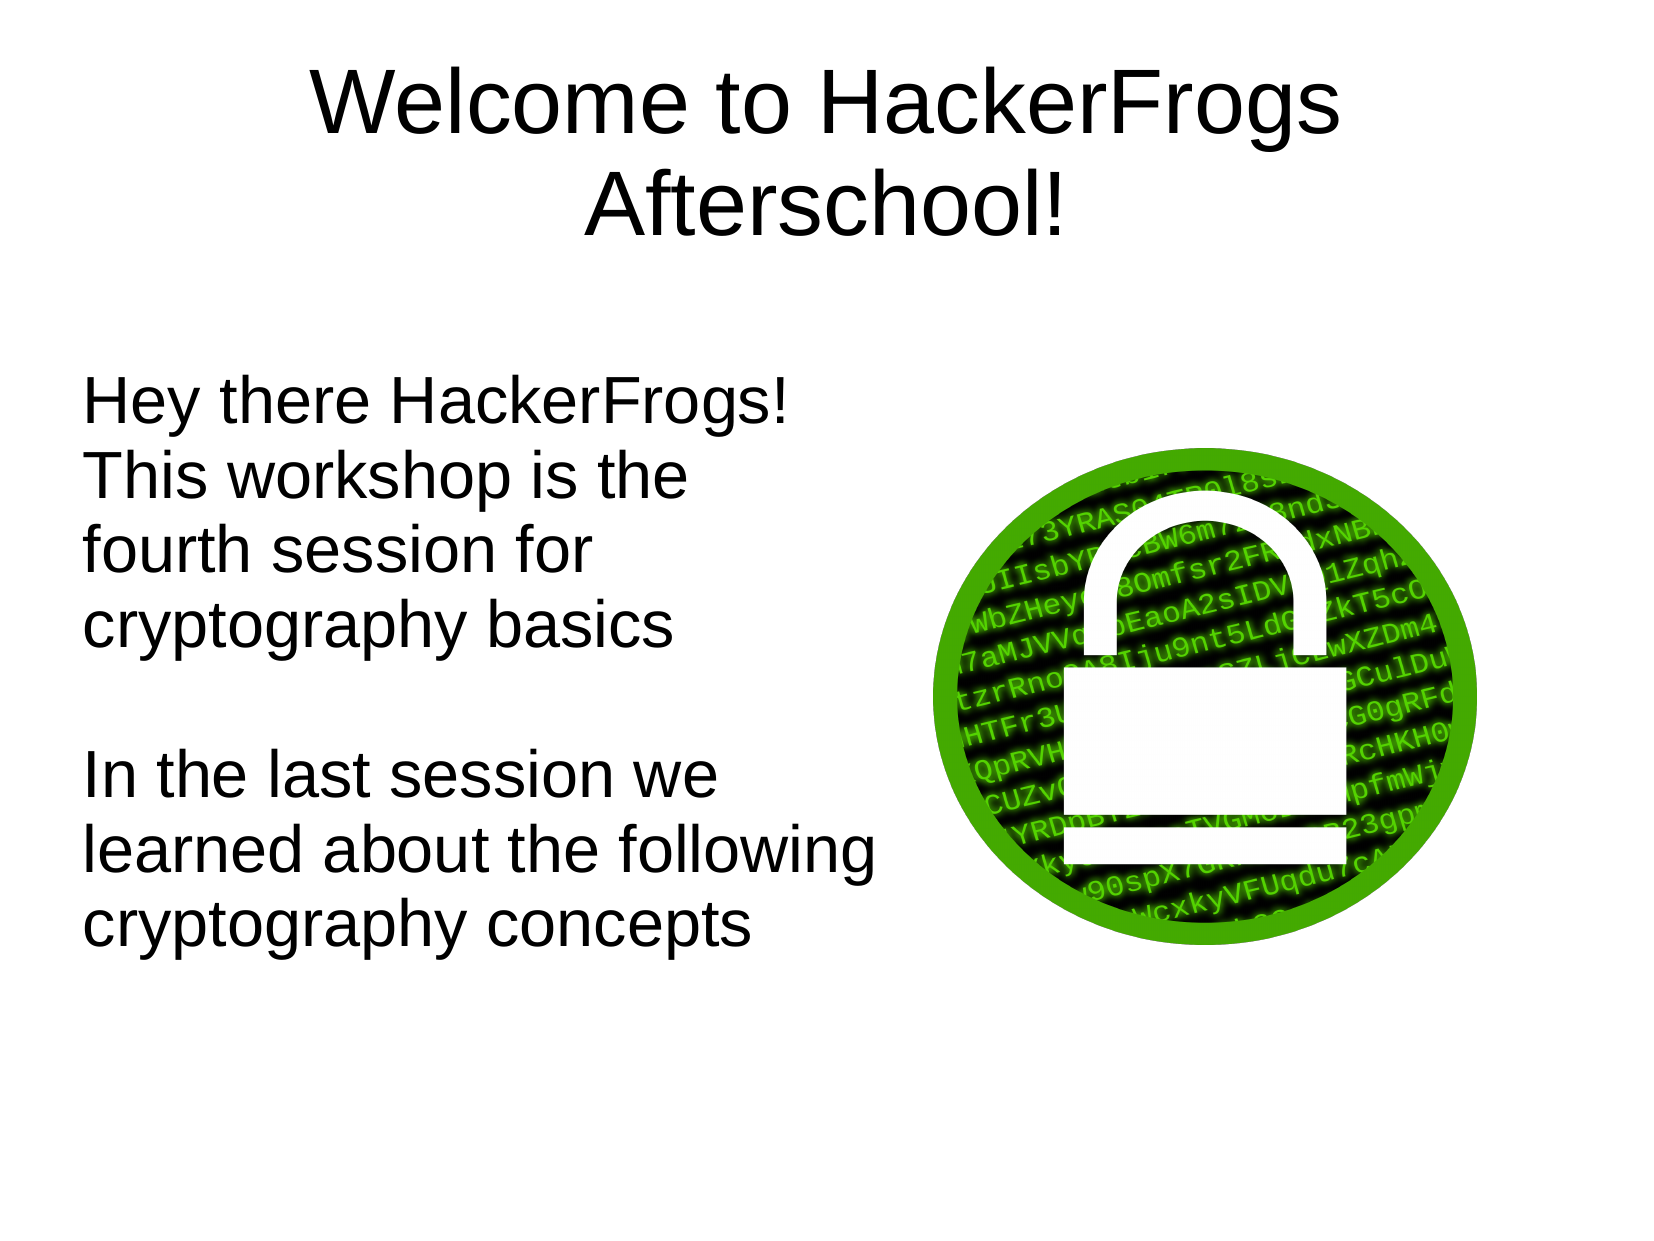

Welcome to HackerFrogs Afterschool!
# Hey there HackerFrogs! This workshop is the fourth session for cryptography basics In the last session we learned about the following cryptography concepts